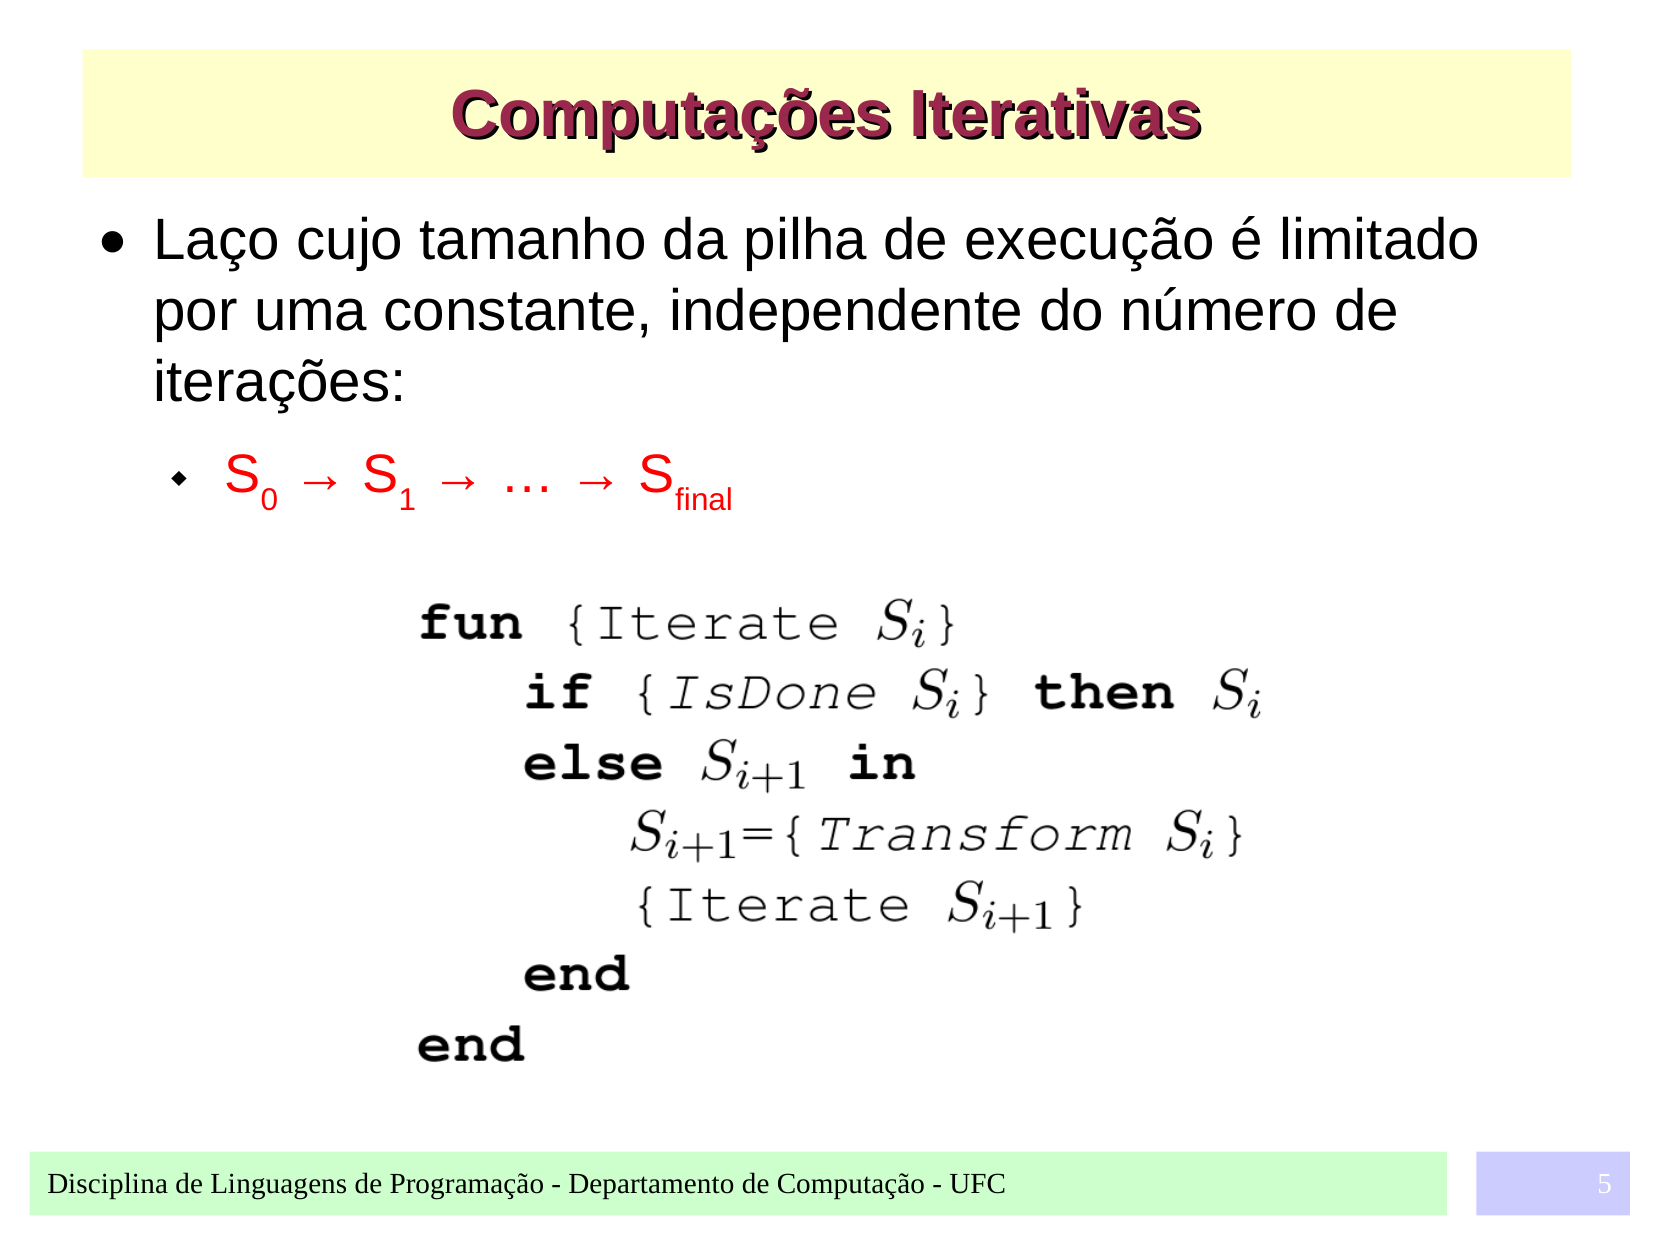

# Computações Iterativas
Laço cujo tamanho da pilha de execução é limitado por uma constante, independente do número de iterações:
S0 → S1 → … → Sfinal
Disciplina de Linguagens de Programação - Departamento de Computação - UFC
5